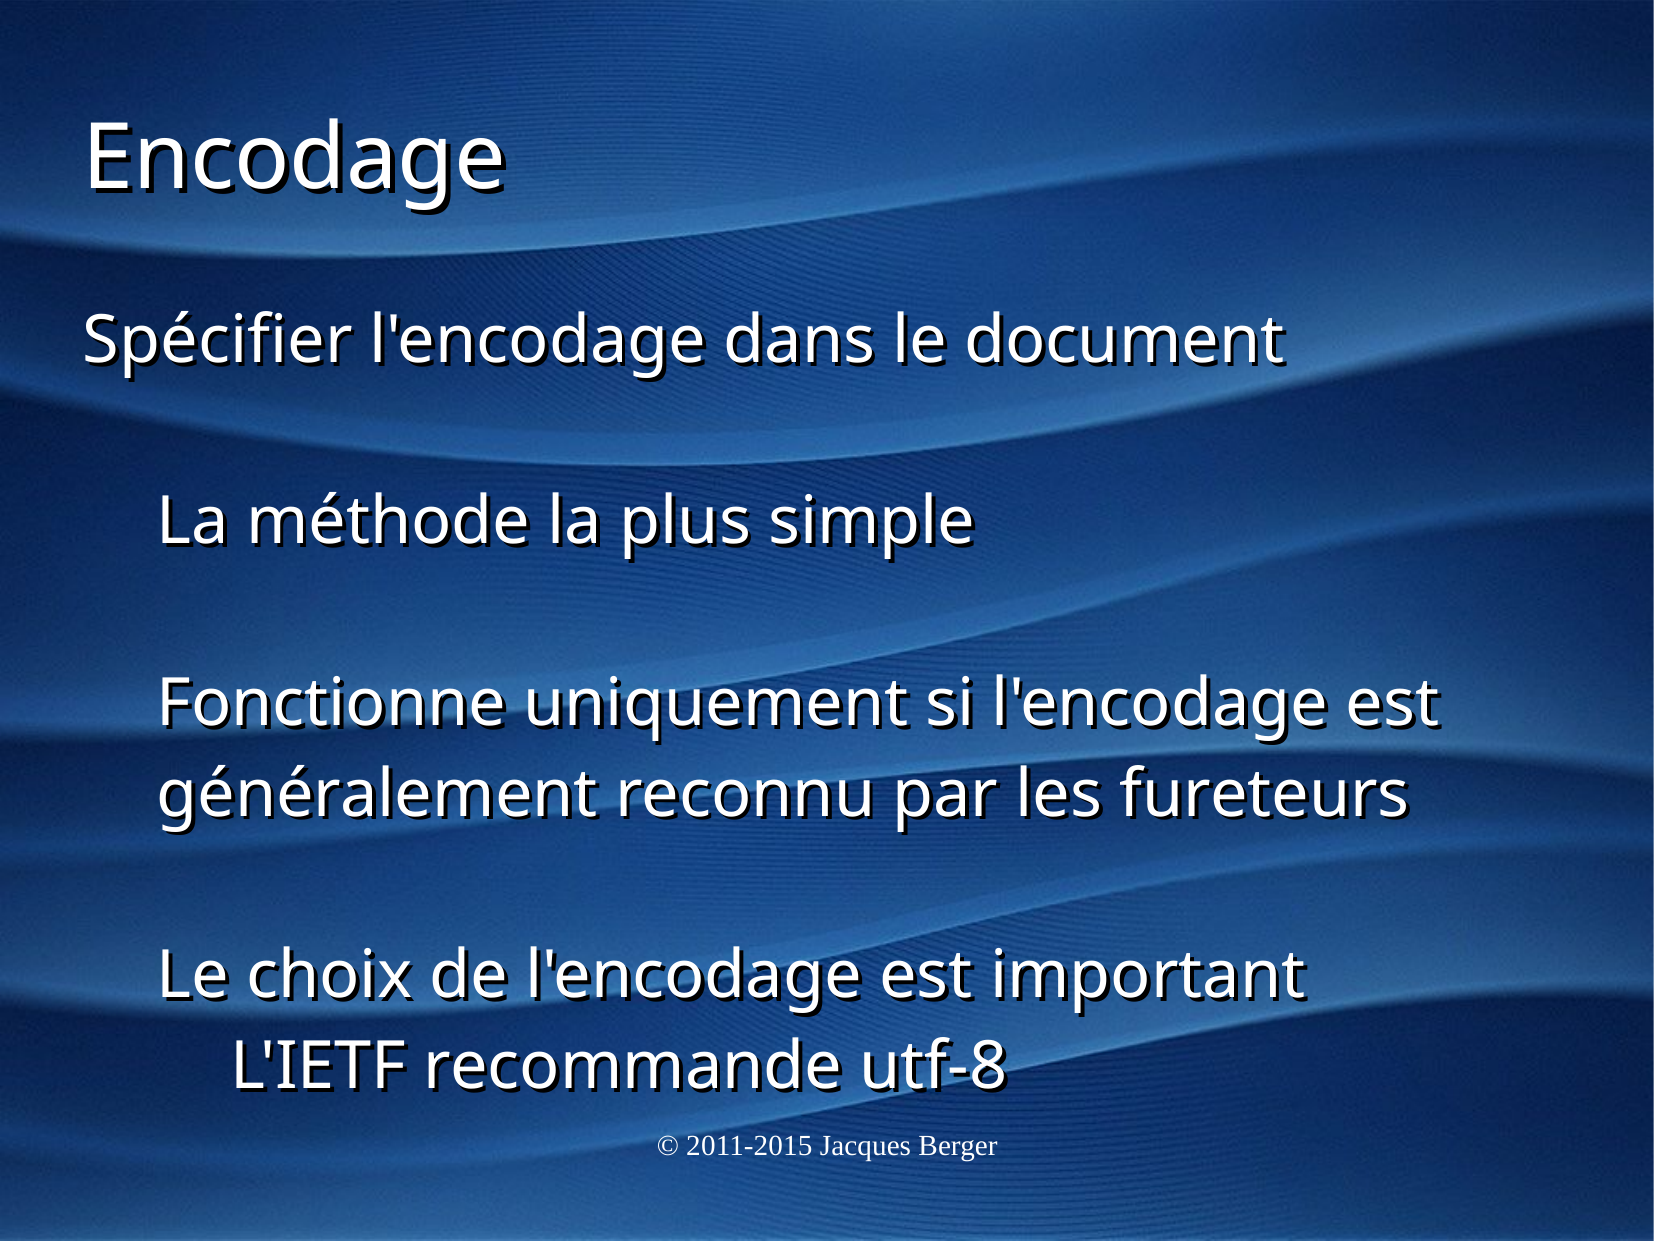

# Encodage
Spécifier l'encodage dans le document
	La méthode la plus simple
	Fonctionne uniquement si l'encodage est
	généralement reconnu par les fureteurs
	Le choix de l'encodage est important
		L'IETF recommande utf-8
© 2011-2015 Jacques Berger